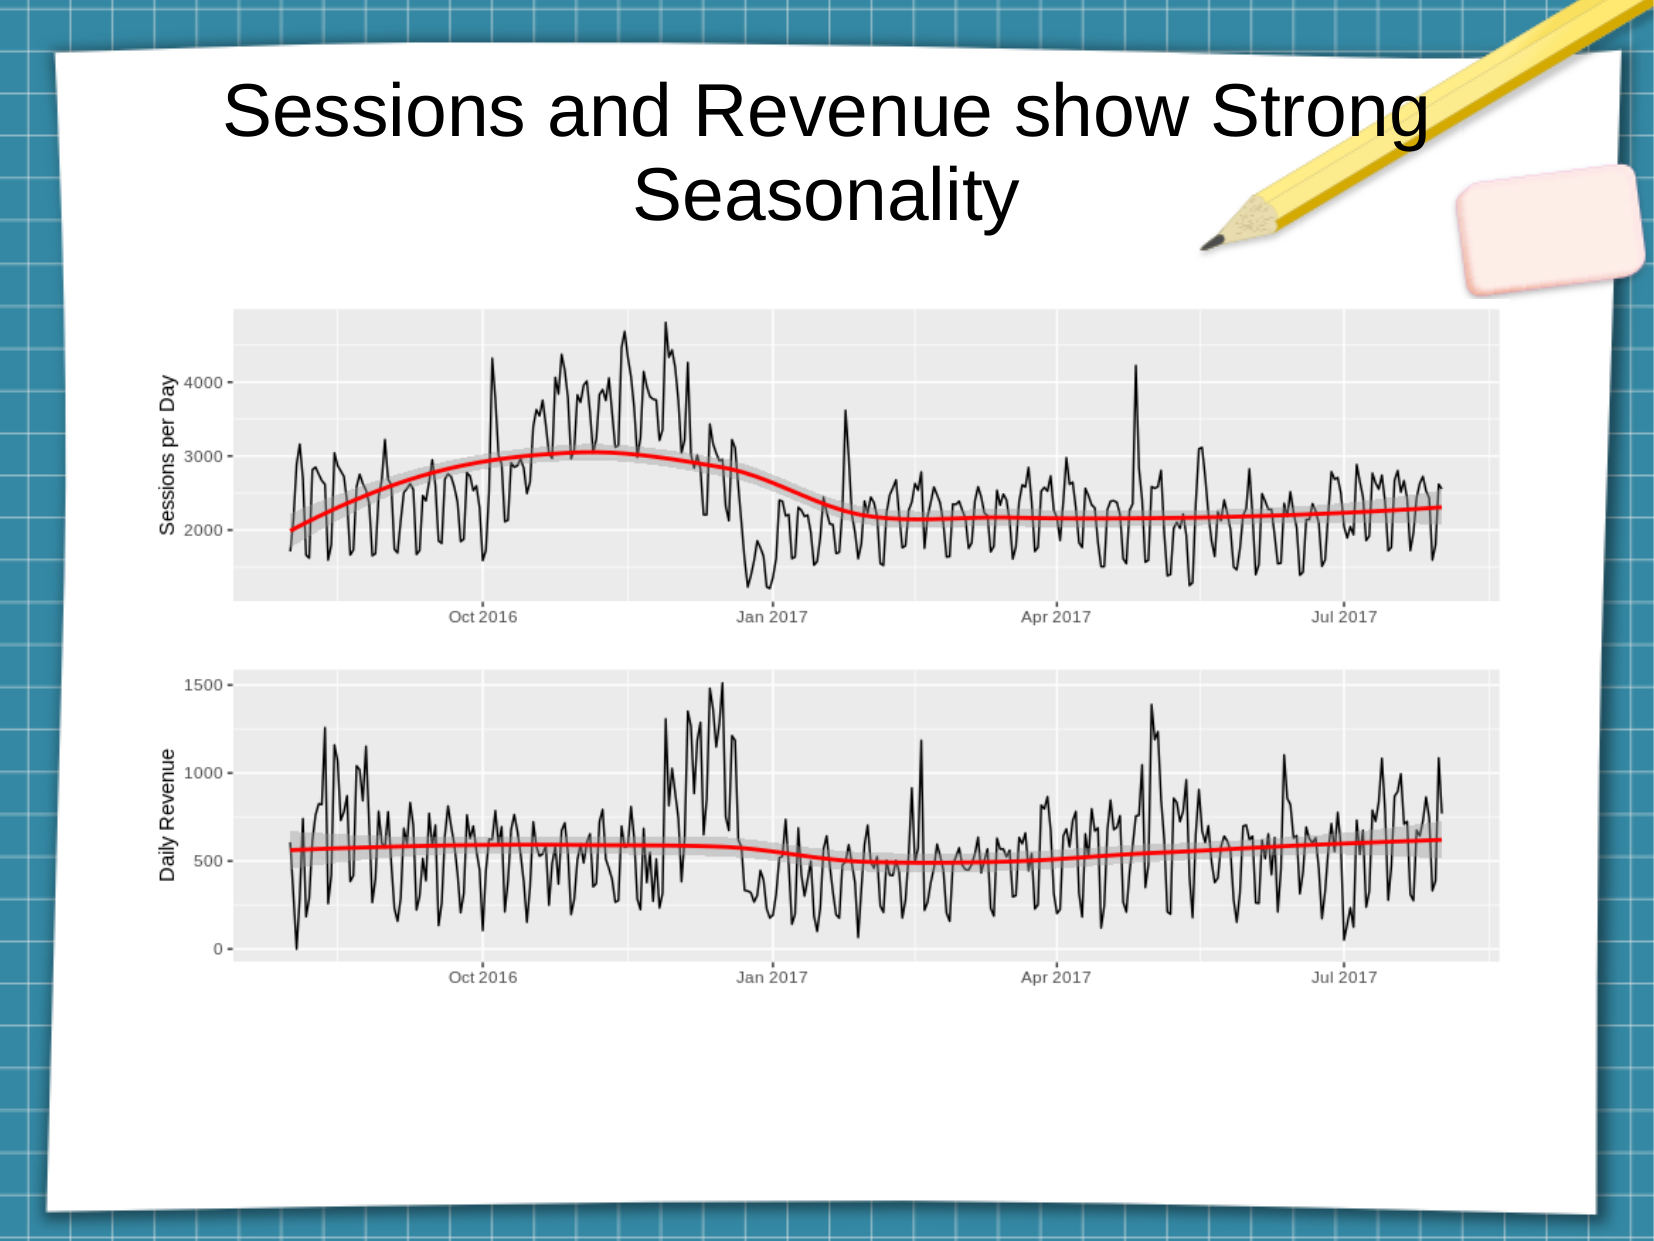

# Sessions and Revenue show Strong Seasonality